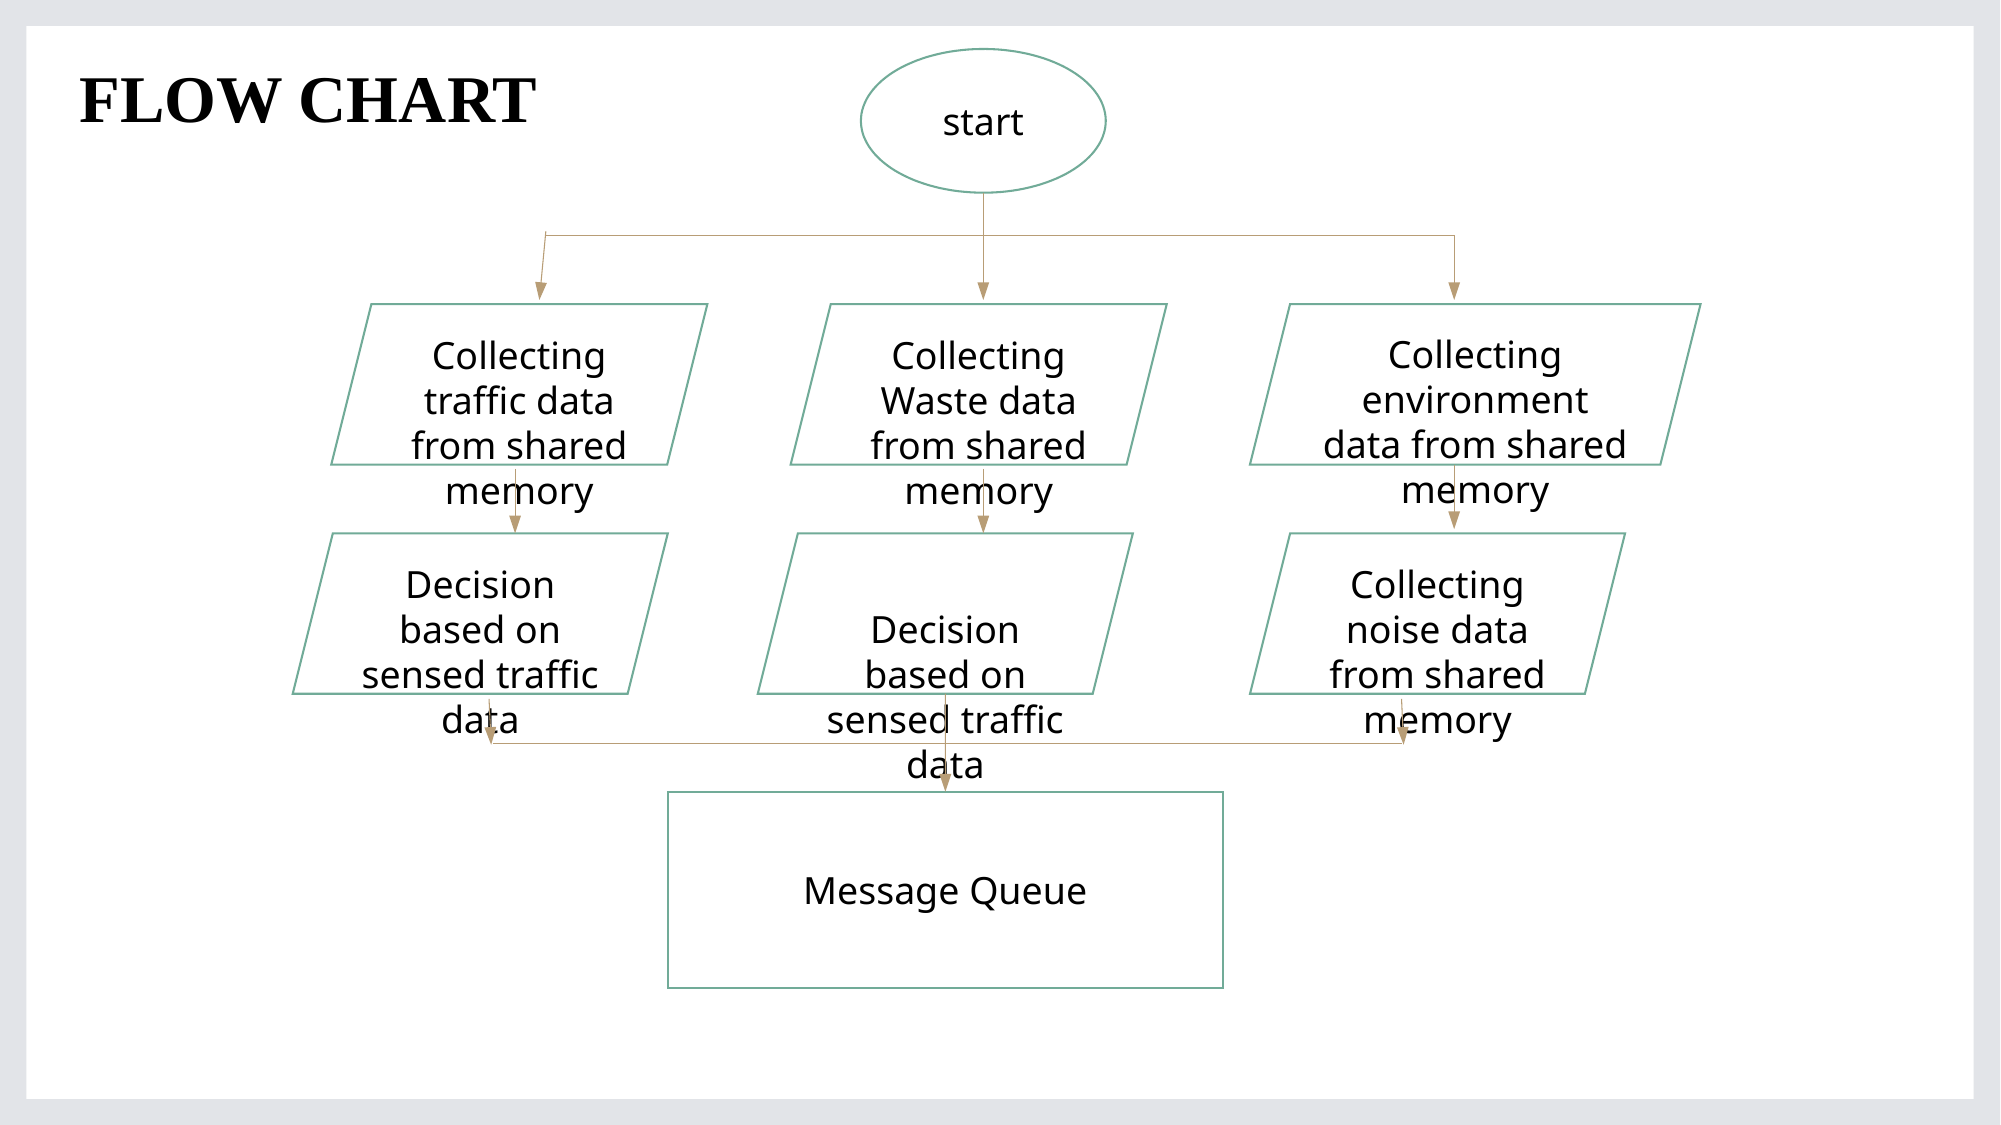

FLOW CHART
start
Collecting traffic data from shared memory
Collecting Waste data from shared memory
Collecting environment data from shared memory
Decision based on sensed traffic data
Decision based on sensed traffic data
Collecting noise data from shared memory
Message Queue